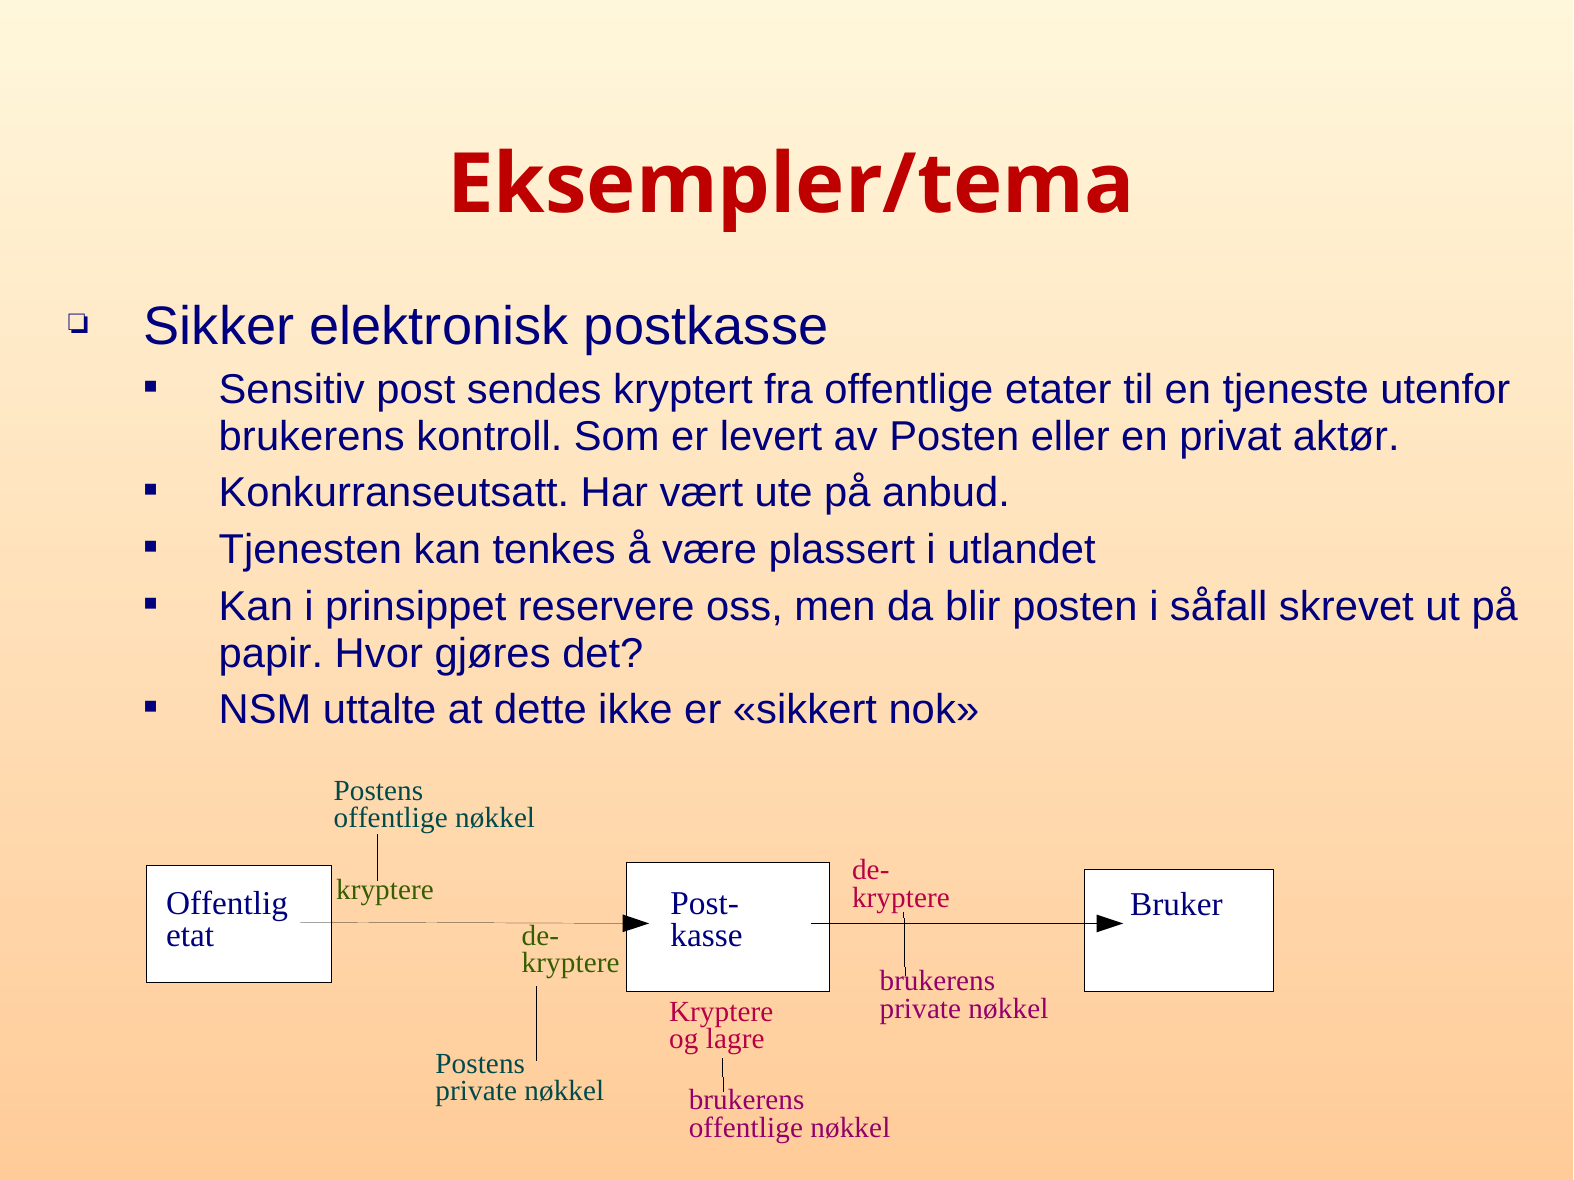

# Eksempler/tema
Sikker elektronisk postkasse
Sensitiv post sendes kryptert fra offentlige etater til en tjeneste utenfor brukerens kontroll. Som er levert av Posten eller en privat aktør.
Konkurranseutsatt. Har vært ute på anbud.
Tjenesten kan tenkes å være plassert i utlandet
Kan i prinsippet reservere oss, men da blir posten i såfall skrevet ut på papir. Hvor gjøres det?
NSM uttalte at dette ikke er «sikkert nok»
Postens
offentlige nøkkel
de-
kryptere
kryptere
Offentlig
etat
Post-
kasse
Bruker
de-
kryptere
brukerens
private nøkkel
Kryptere
og lagre
Postens
private nøkkel
brukerens
offentlige nøkkel